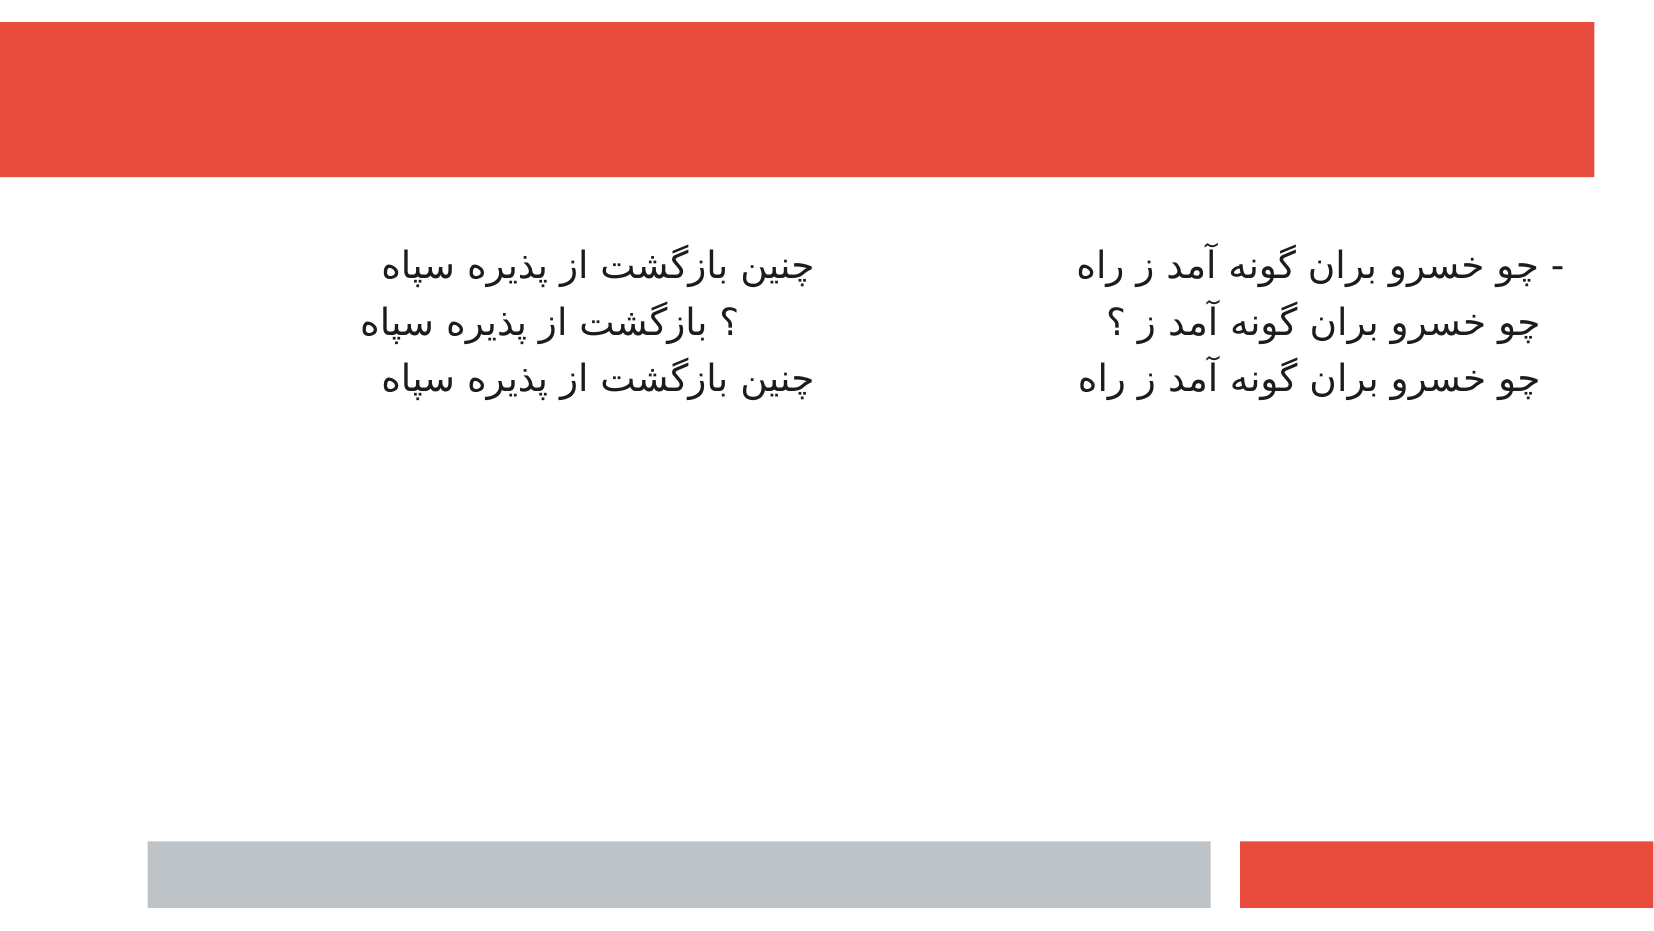

#
- چو خسرو بران گونه آمد ز راه					چنین بازگشت از پذیره سپاه
 چو خسرو بران گونه آمد ز ؟						؟ بازگشت از پذیره سپاه
 چو خسرو بران گونه آمد ز راه					چنین بازگشت از پذیره سپاه